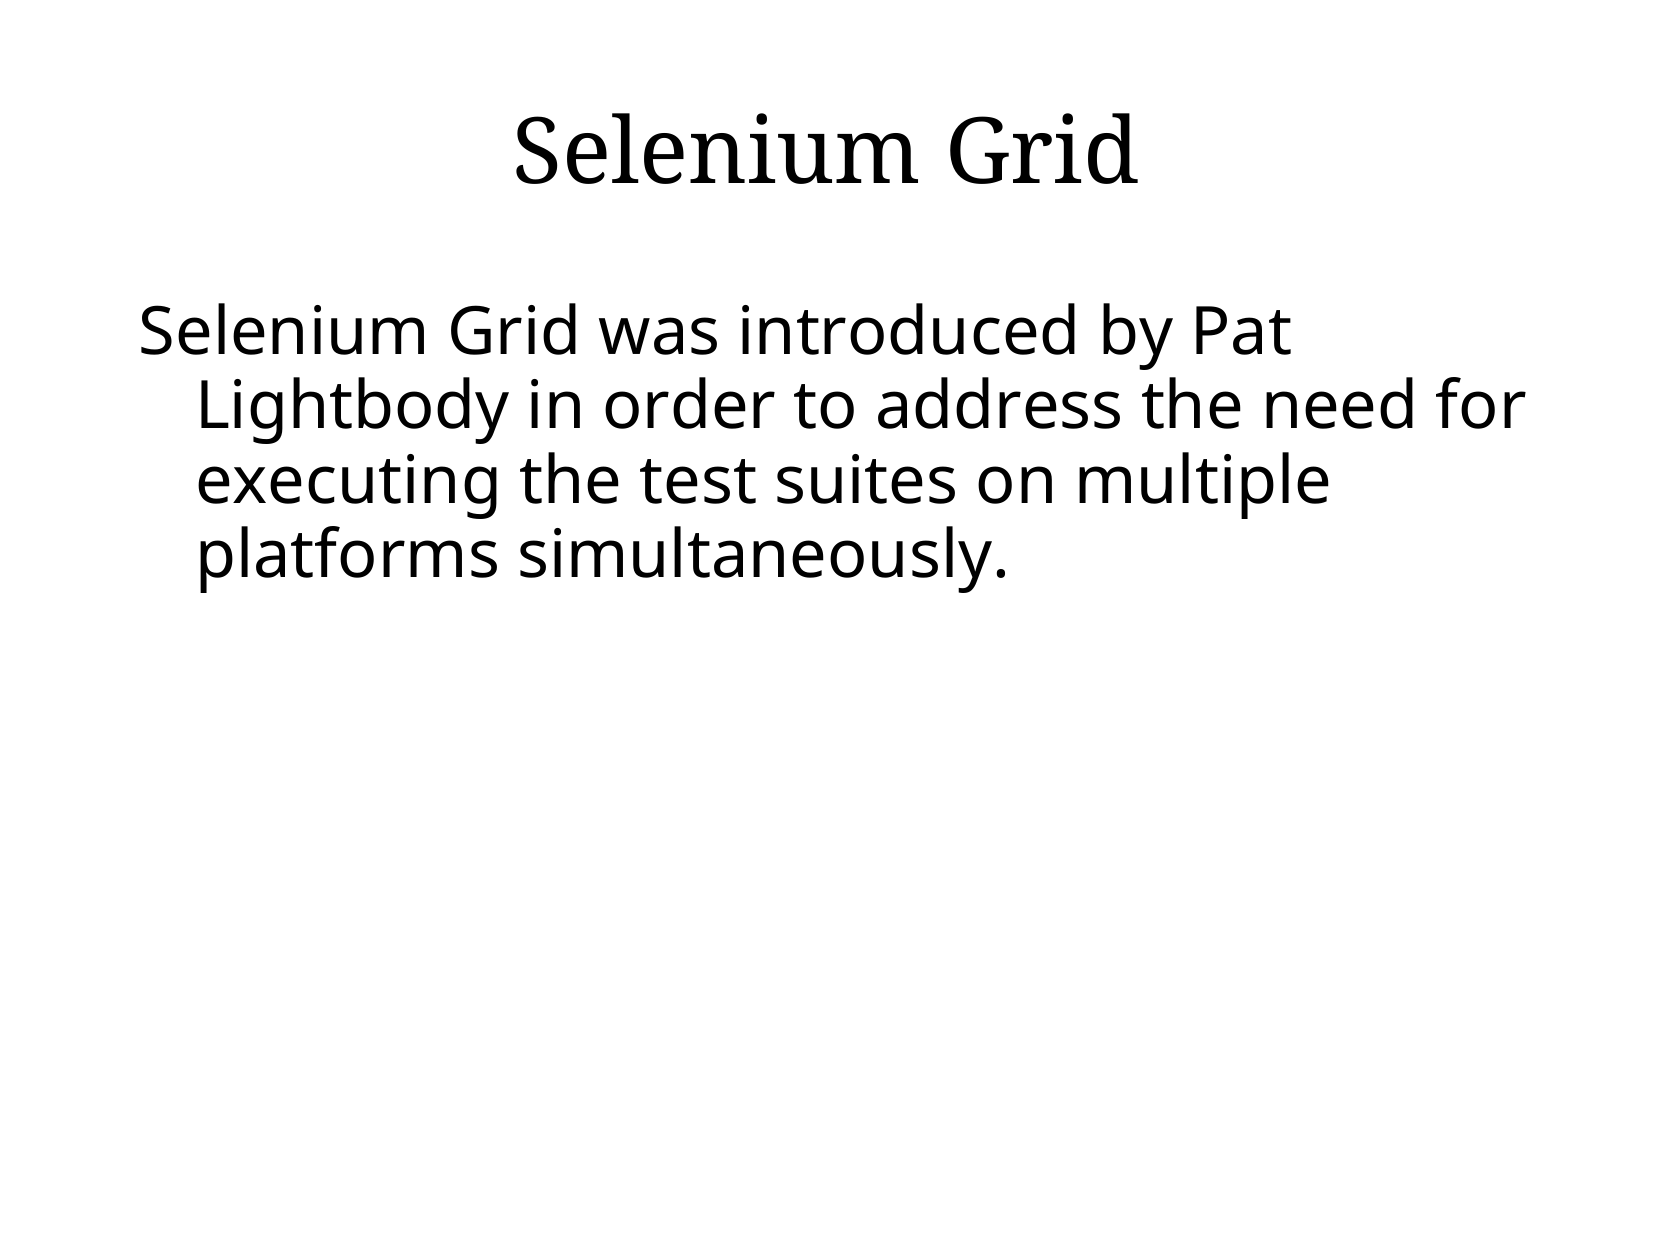

# Selenium Grid
Selenium Grid was introduced by Pat Lightbody in order to address the need for executing the test suites on multiple platforms simultaneously.